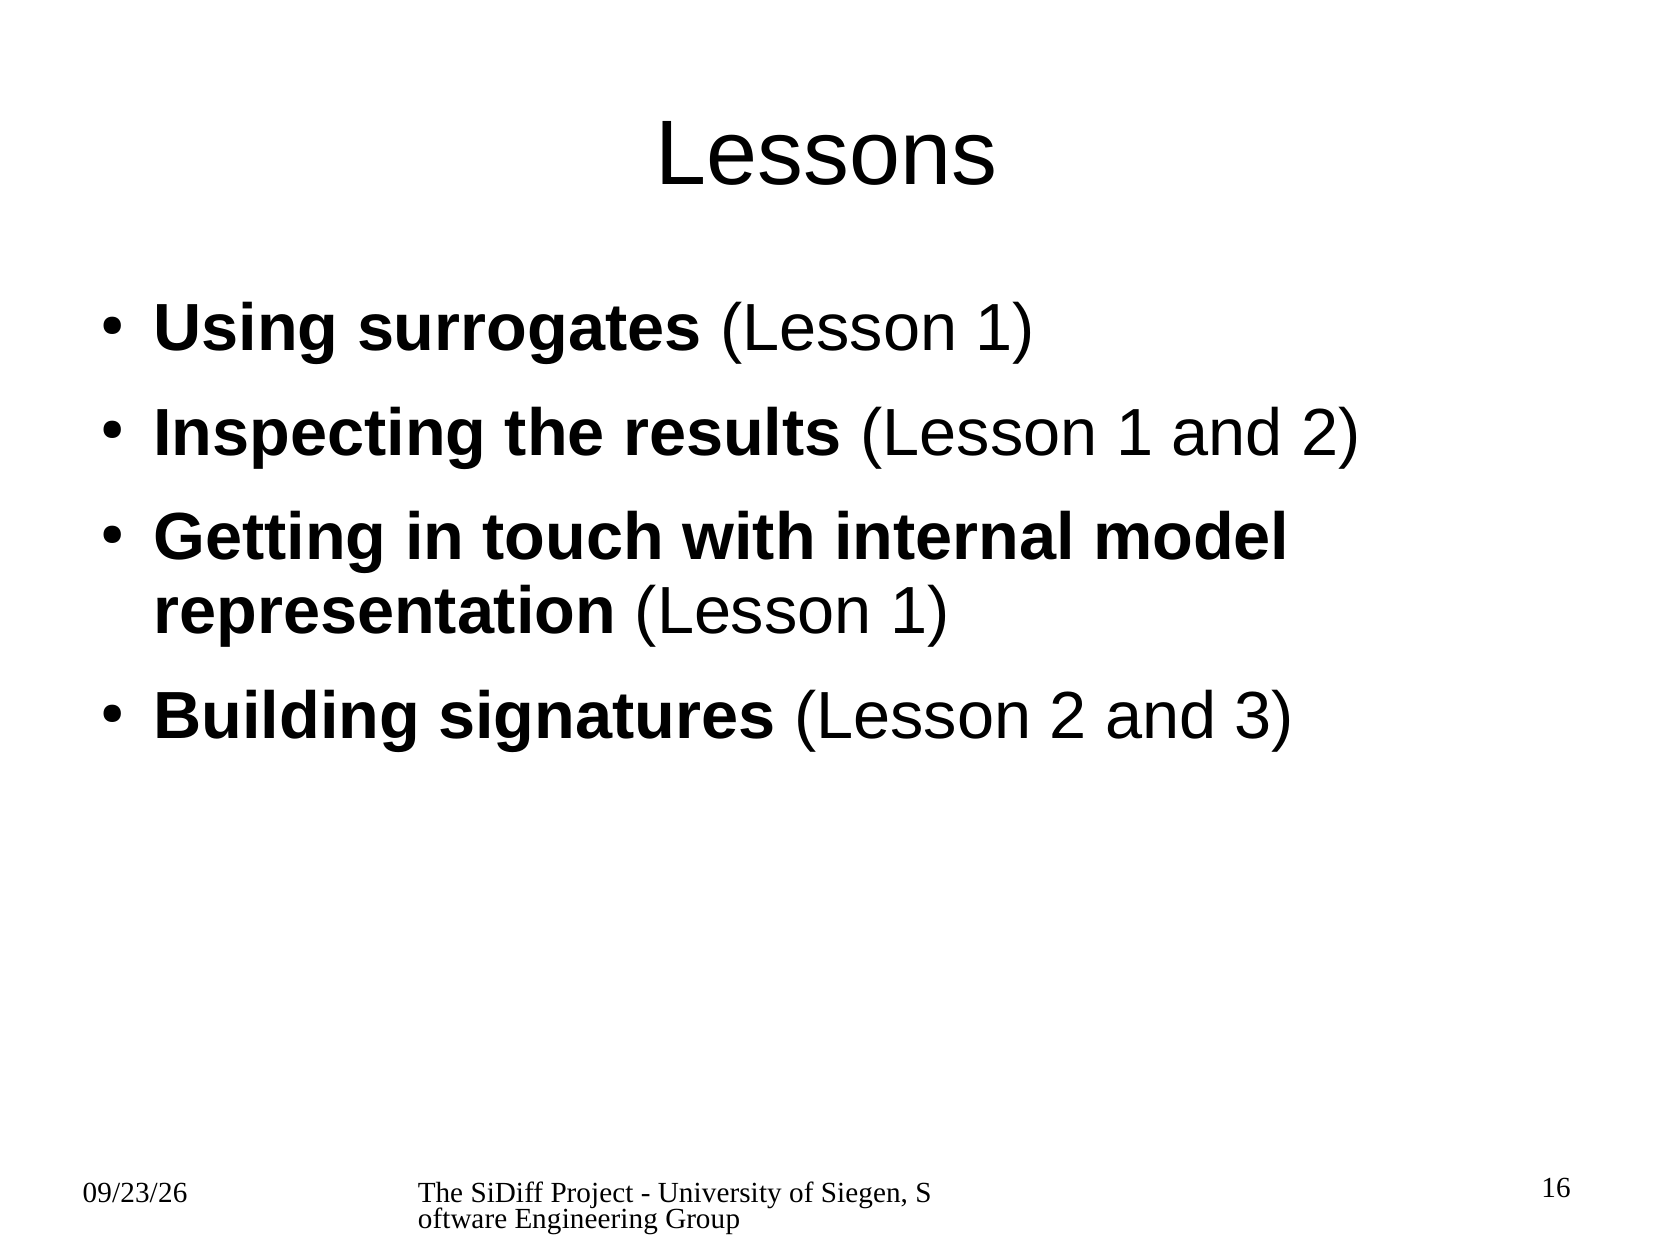

# Lessons
Using surrogates (Lesson 1)
Inspecting the results (Lesson 1 and 2)
Getting in touch with internal model representation (Lesson 1)
Building signatures (Lesson 2 and 3)
16
The SiDiff Project - University of Siegen, Software Engineering Group